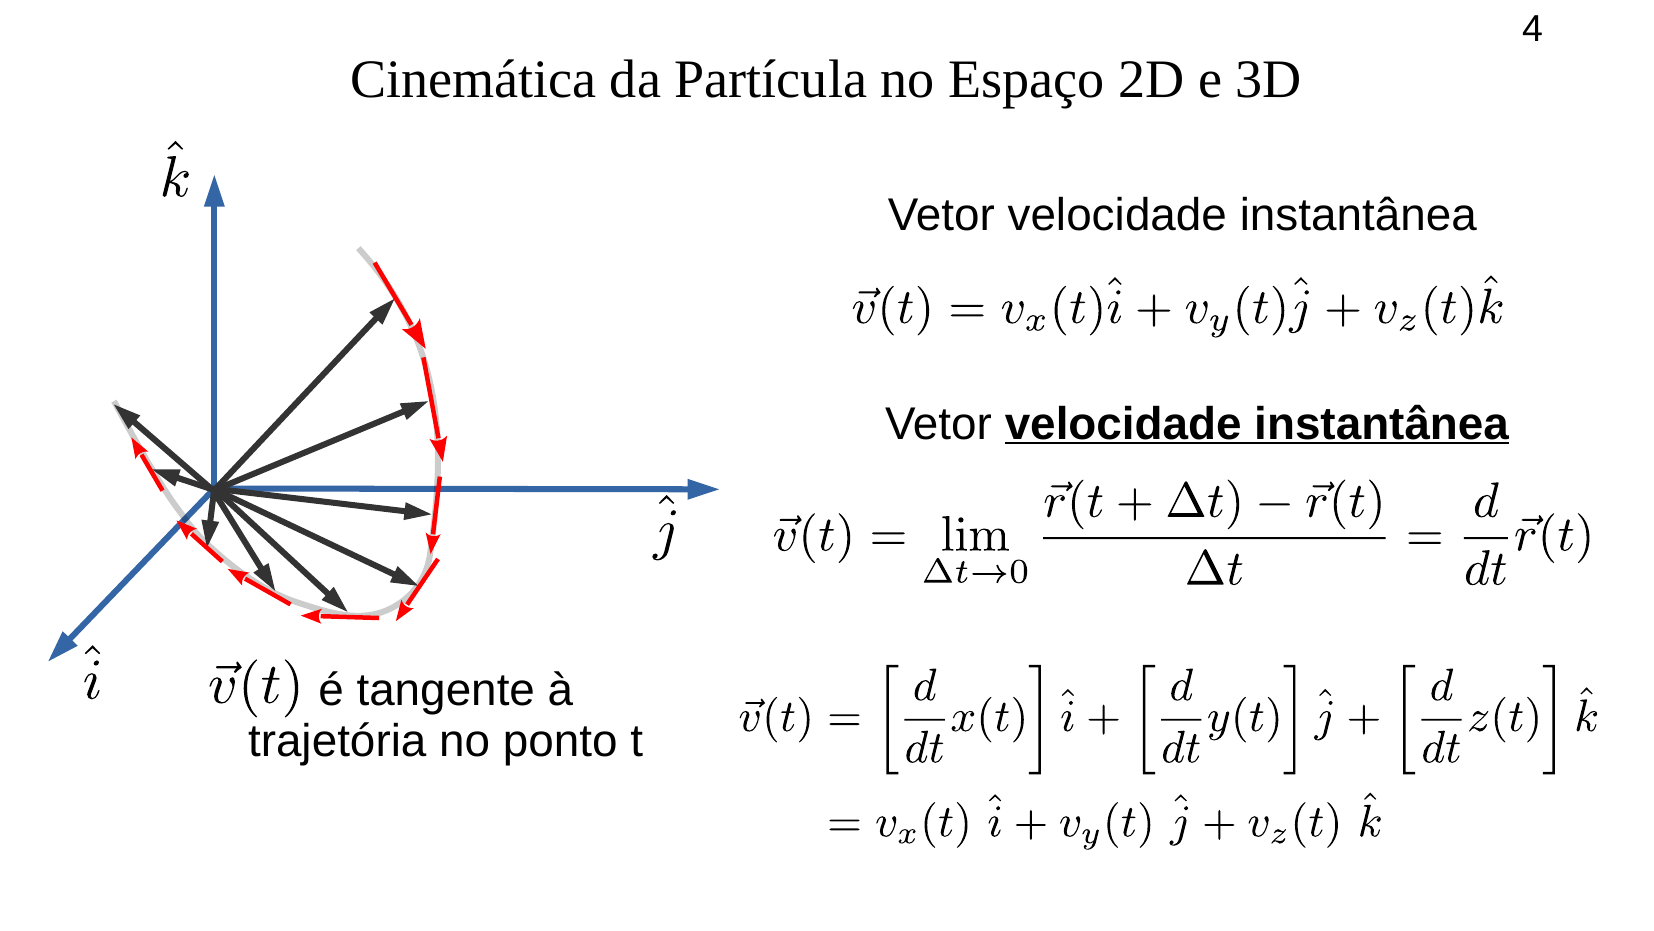

Cinemática da Partícula no Espaço 2D e 3D
 Vetor velocidade instantânea
Vetor velocidade instantânea
é tangente à trajetória no ponto t